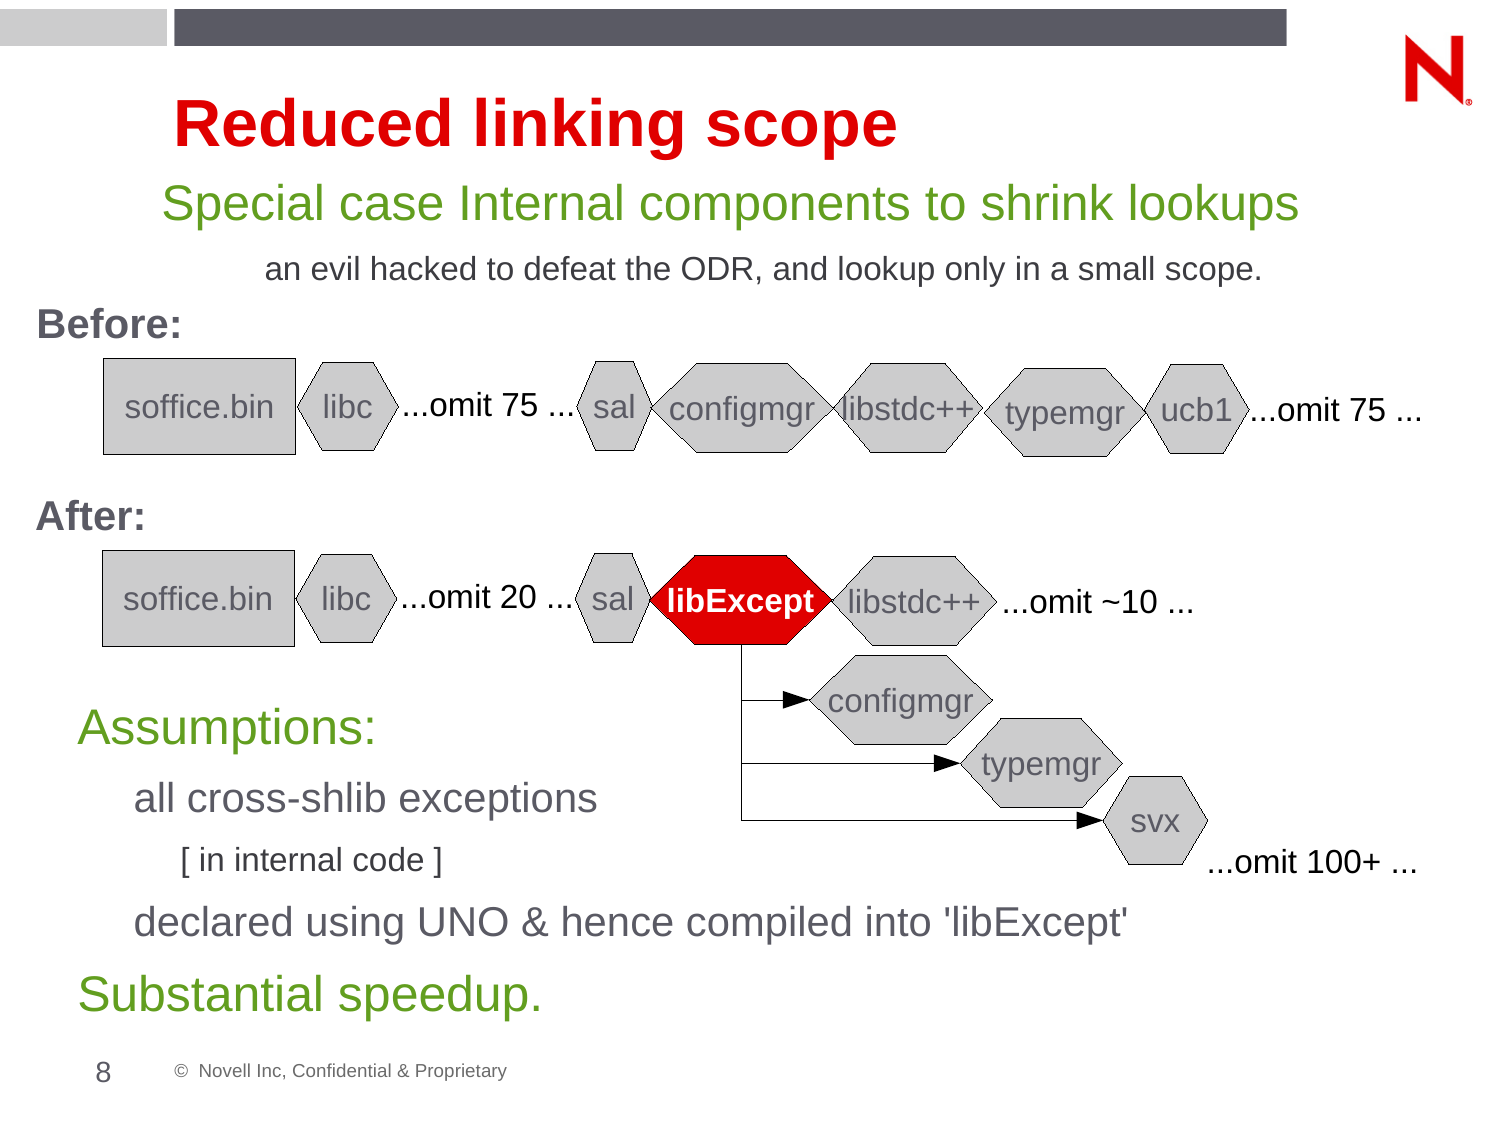

# Reduced linking scope
Special case Internal components to shrink lookups
an evil hacked to defeat the ODR, and lookup only in a small scope.
Before:
soffice.bin
sal
libc
libstdc++
configmgr
ucb1
typemgr
...omit 75 ...
...omit 75 ...
After:
soffice.bin
sal
libc
libExcept
libstdc++
...omit 20 ...
...omit ~10 ...
configmgr
Assumptions:
all cross-shlib exceptions
[ in internal code ]
declared using UNO & hence compiled into 'libExcept'
Substantial speedup.
typemgr
svx
...omit 100+ ...